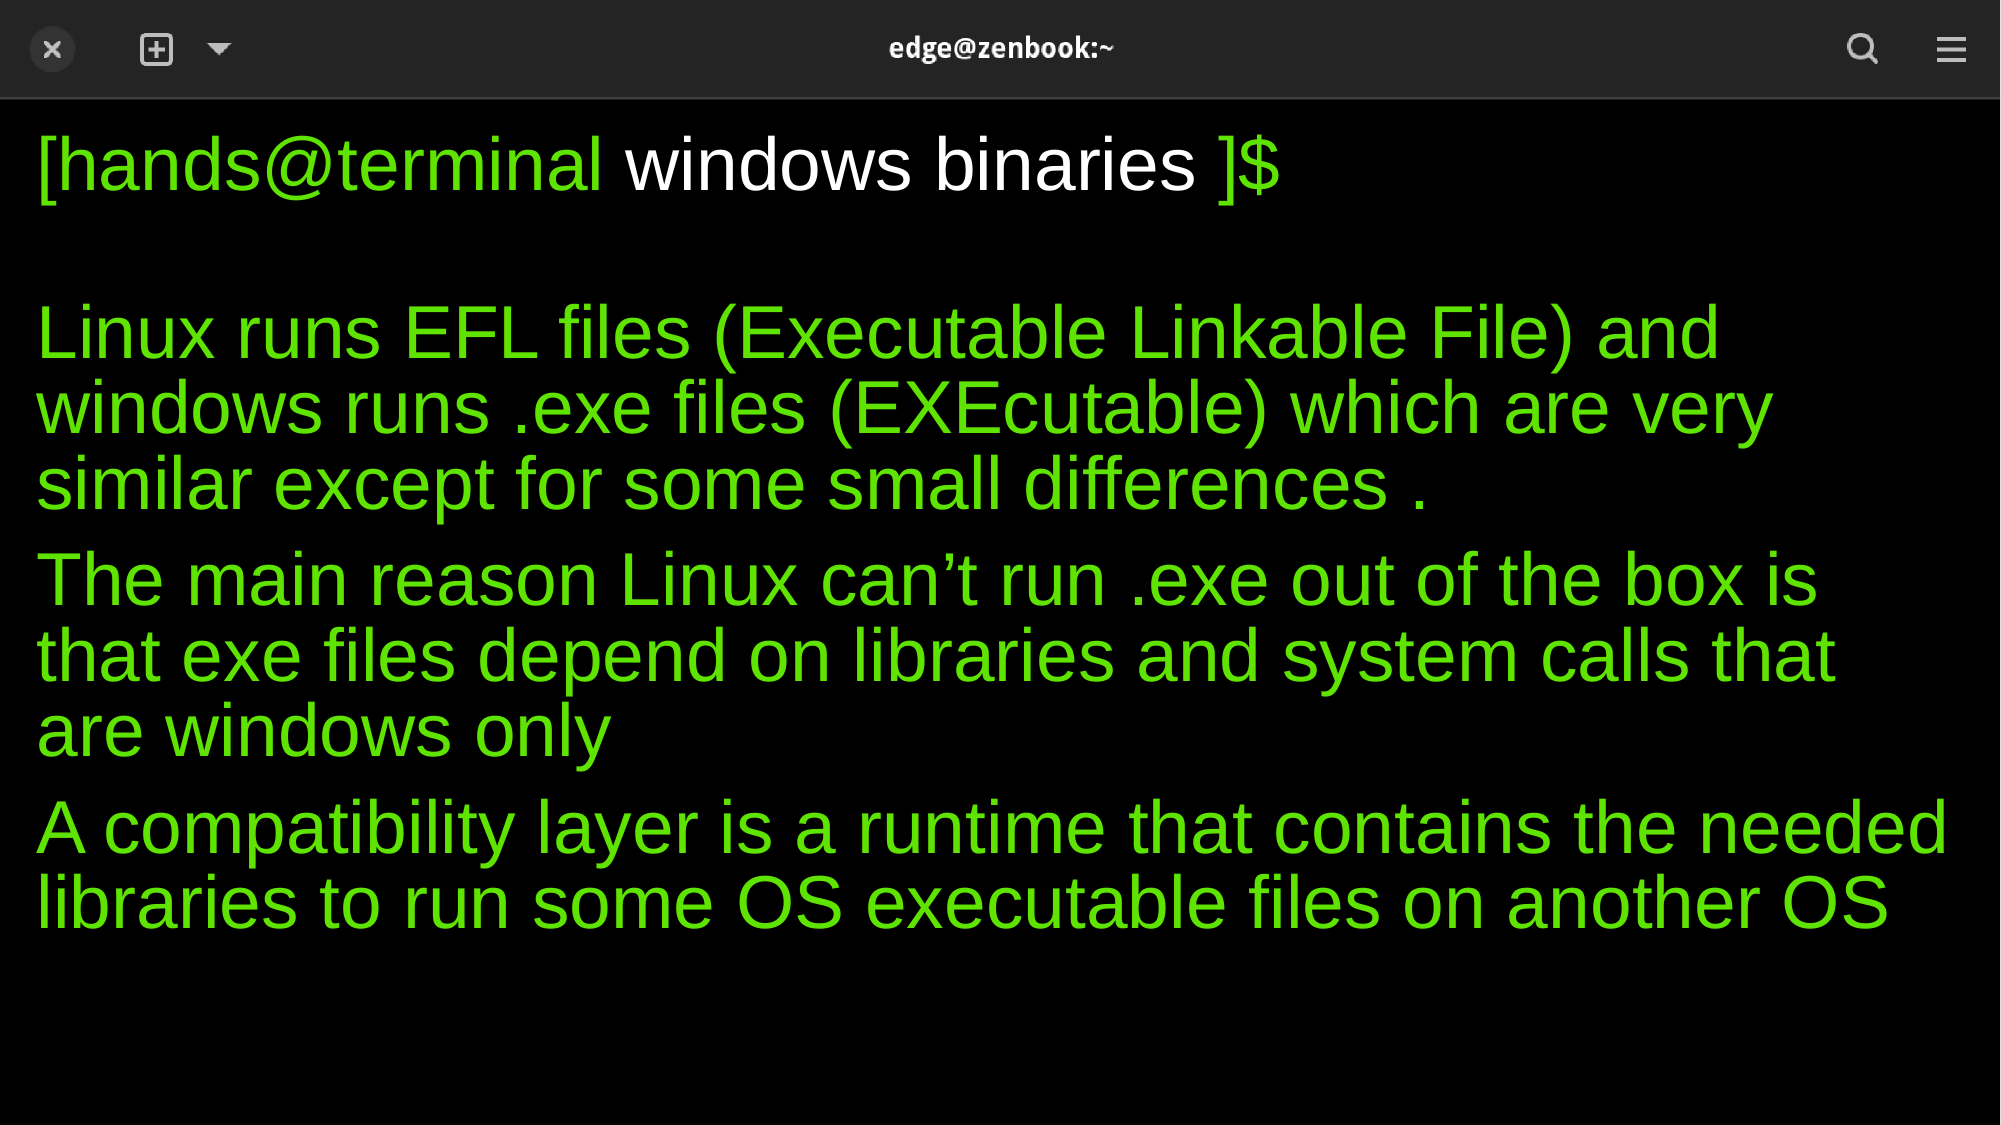

# [hands@terminal windows binaries ]$
Linux runs EFL files (Executable Linkable File) and windows runs .exe files (EXEcutable) which are very similar except for some small differences .
The main reason Linux can’t run .exe out of the box is that exe files depend on libraries and system calls that are windows only
A compatibility layer is a runtime that contains the needed libraries to run some OS executable files on another OS